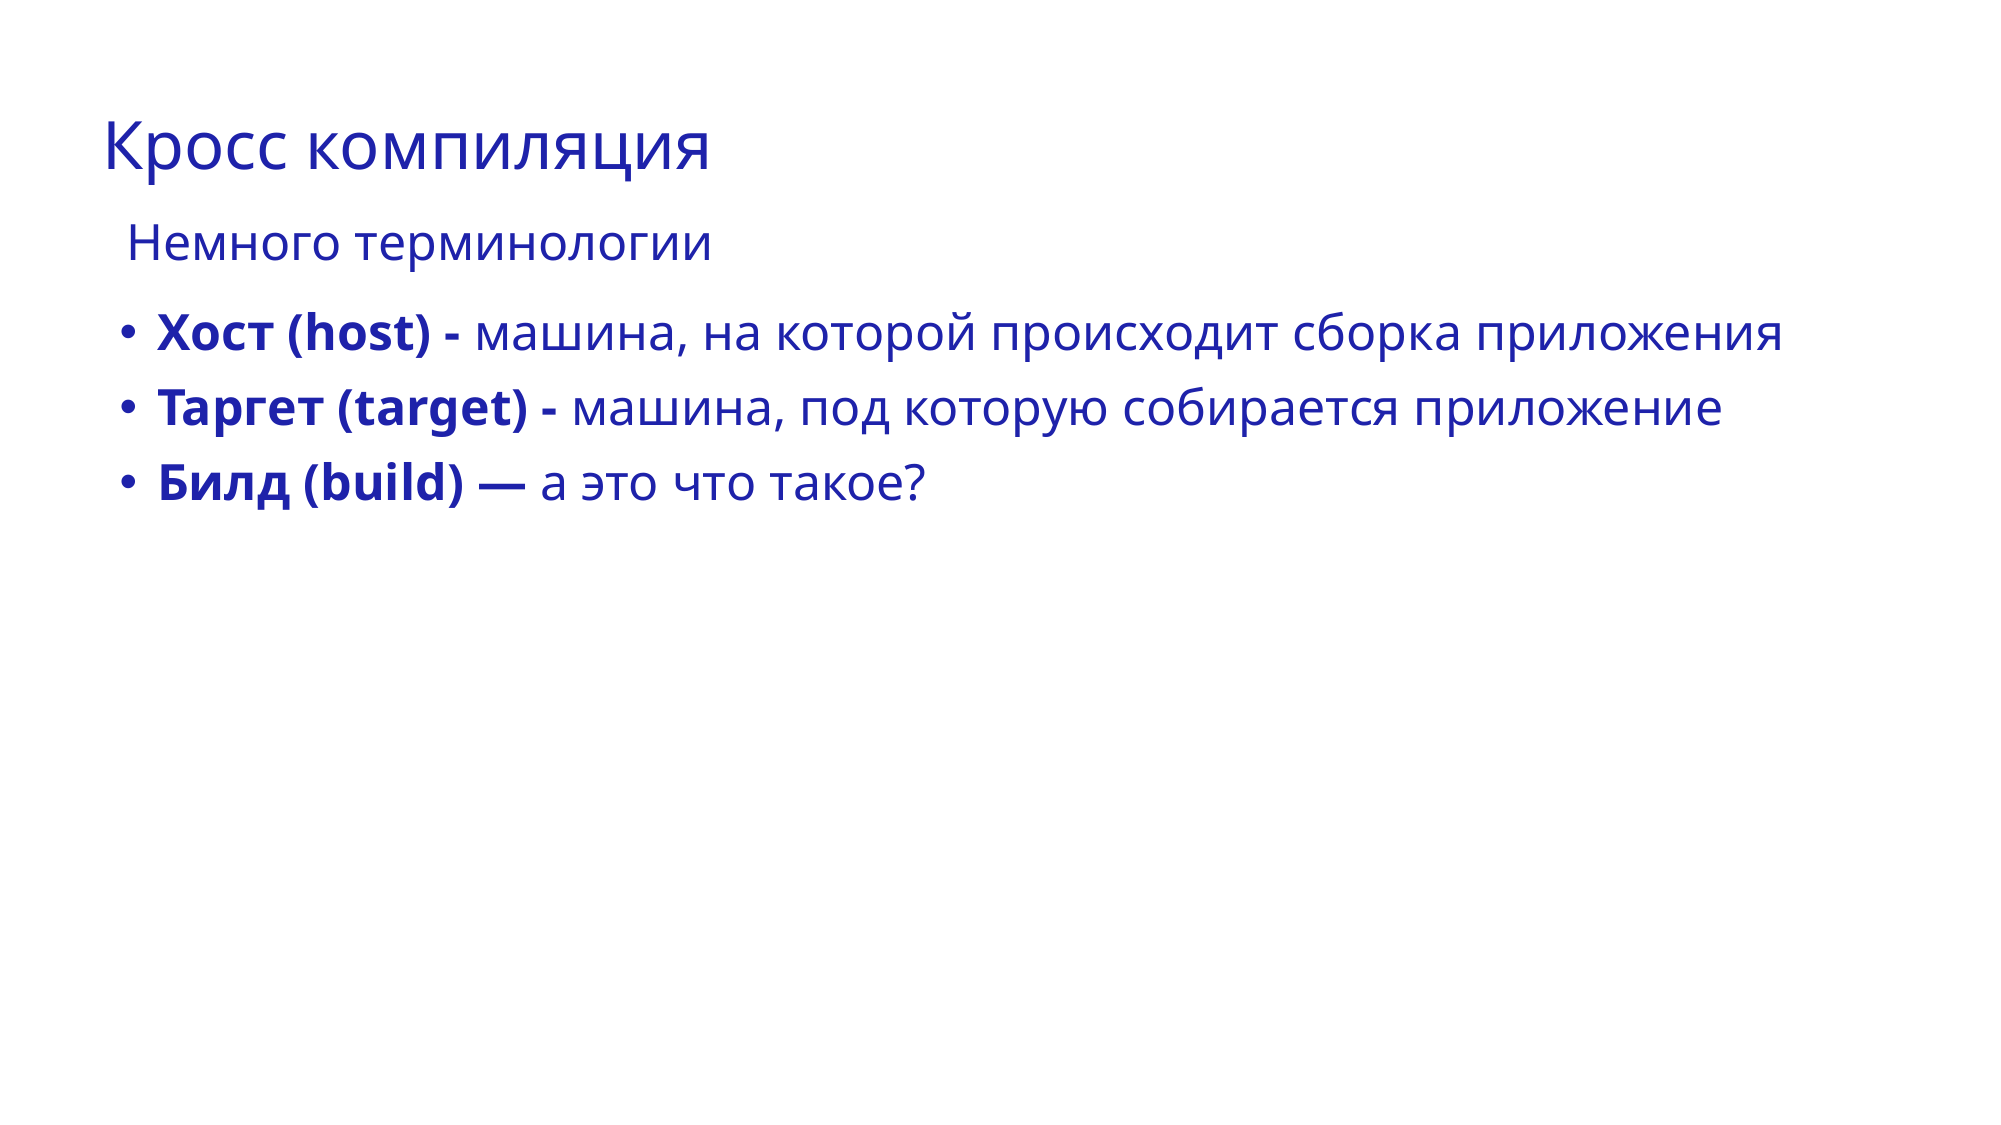

# Кросс компиляция
Немного терминологии
Хост (host) - машина, на которой происходит сборка приложения
Таргет (target) - машина, под которую собирается приложение
Билд (build) — а это что такое?